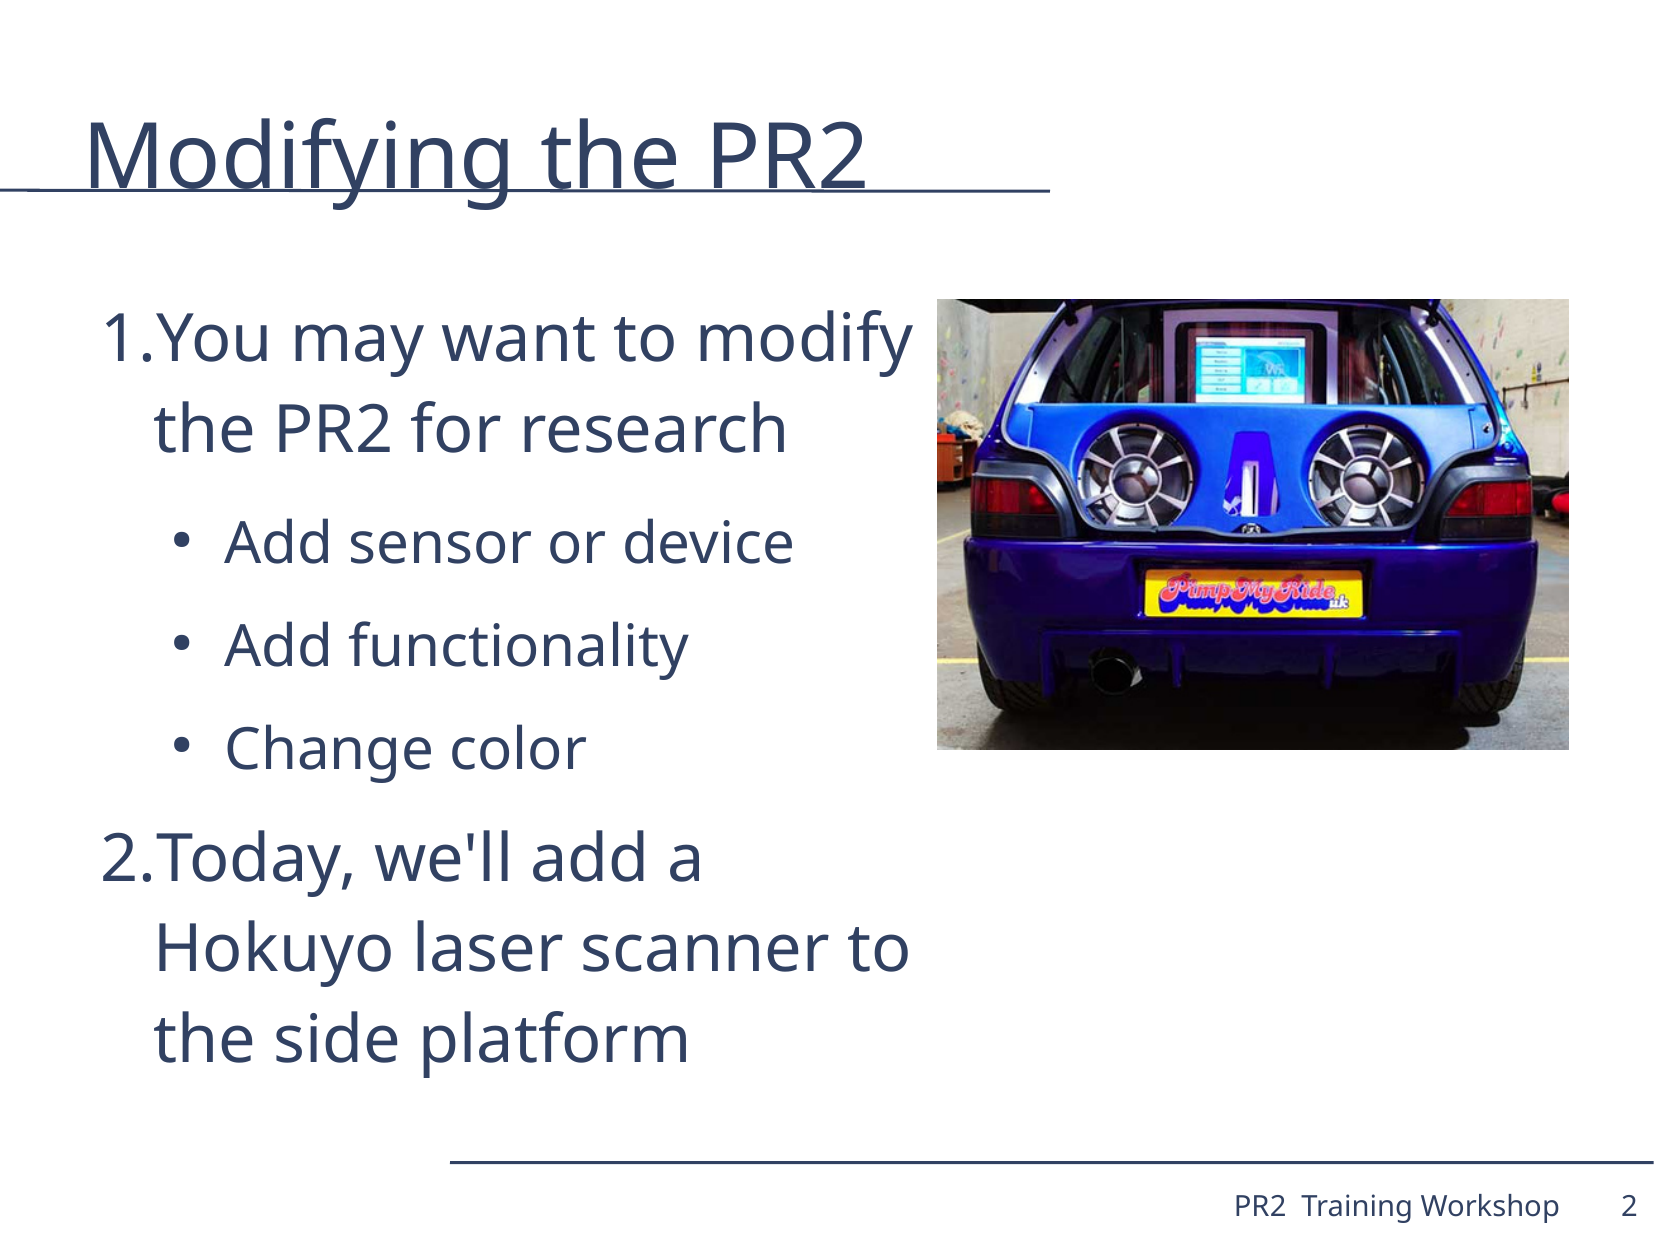

# Modifying the PR2
You may want to modify the PR2 for research
Add sensor or device
Add functionality
Change color
Today, we'll add a Hokuyo laser scanner to the side platform